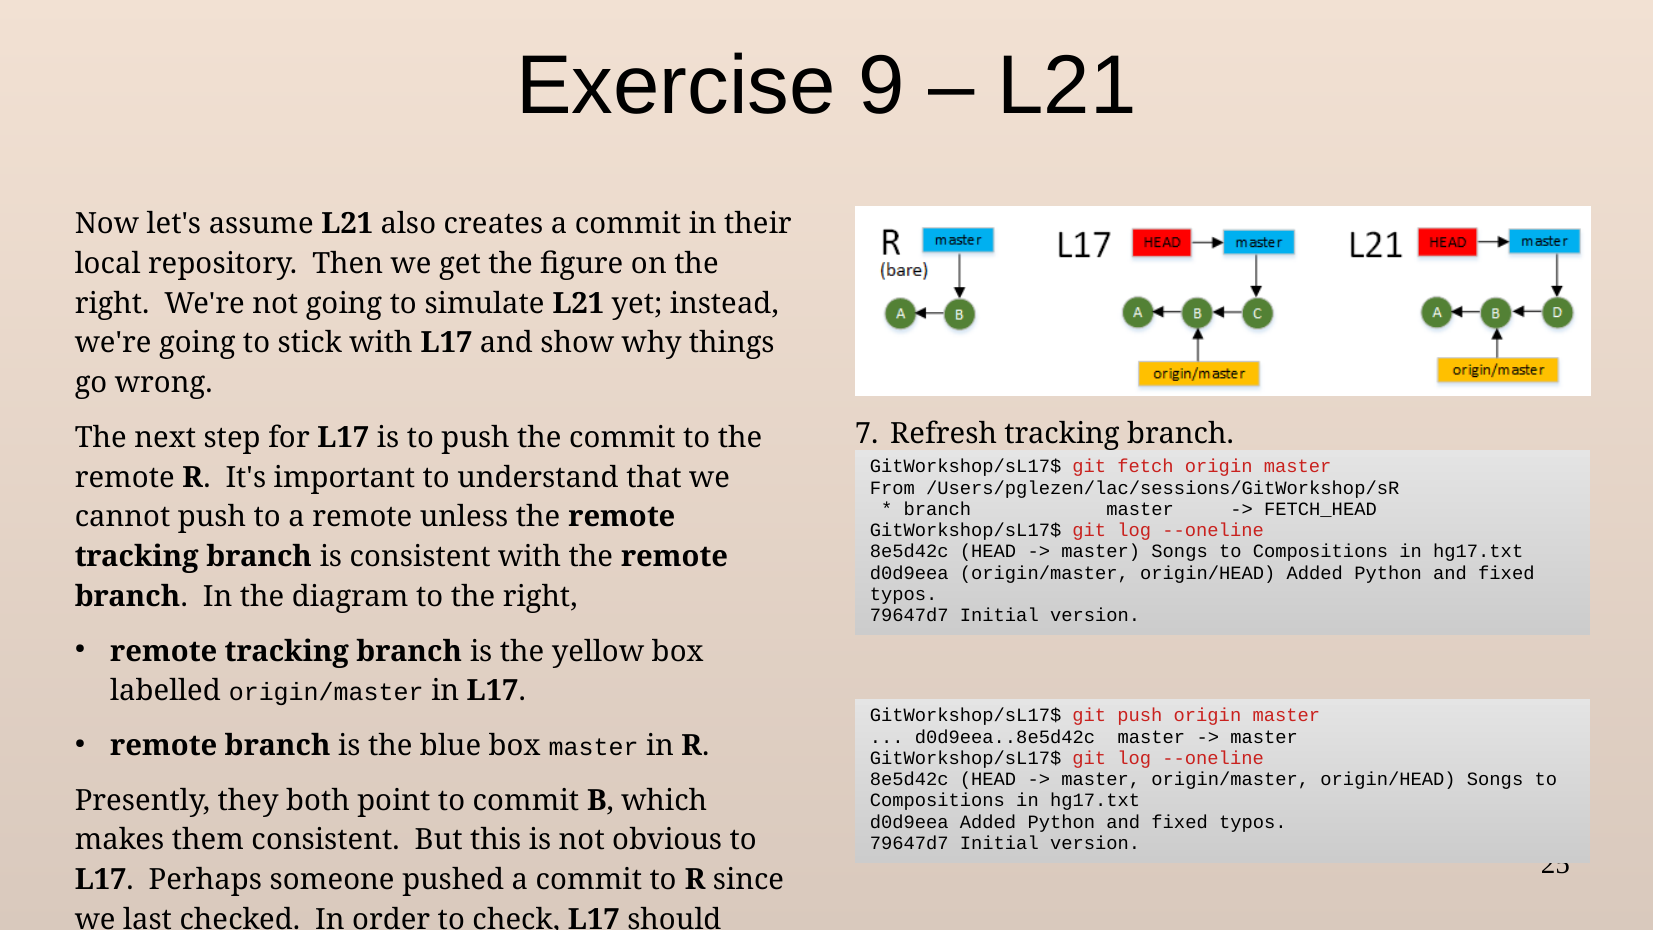

# Exercise 9 – L21
Now let's assume L21 also creates a commit in their local repository. Then we get the figure on the right. We're not going to simulate L21 yet; instead, we're going to stick with L17 and show why things go wrong.
The next step for L17 is to push the commit to the remote R. It's important to understand that we cannot push to a remote unless the remote tracking branch is consistent with the remote branch. In the diagram to the right,
remote tracking branch is the yellow box labelled origin/master in L17.
remote branch is the blue box master in R.
Presently, they both point to commit B, which makes them consistent. But this is not obvious to L17. Perhaps someone pushed a commit to R since we last checked. In order to check, L17 should refresh the remote tracking branch to make sure it is accurate. Then push the update.
Refresh tracking branch.
Once we see the branch is consistent, we push the change.
GitWorkshop/sL17$ git fetch origin master
From /Users/pglezen/lac/sessions/GitWorkshop/sR
 * branch master -> FETCH_HEAD
GitWorkshop/sL17$ git log --oneline
8e5d42c (HEAD -> master) Songs to Compositions in hg17.txt
d0d9eea (origin/master, origin/HEAD) Added Python and fixed typos.
79647d7 Initial version.
GitWorkshop/sL17$ git push origin master
... d0d9eea..8e5d42c master -> master
GitWorkshop/sL17$ git log --oneline
8e5d42c (HEAD -> master, origin/master, origin/HEAD) Songs to Compositions in hg17.txt
d0d9eea Added Python and fixed typos.
79647d7 Initial version.
25